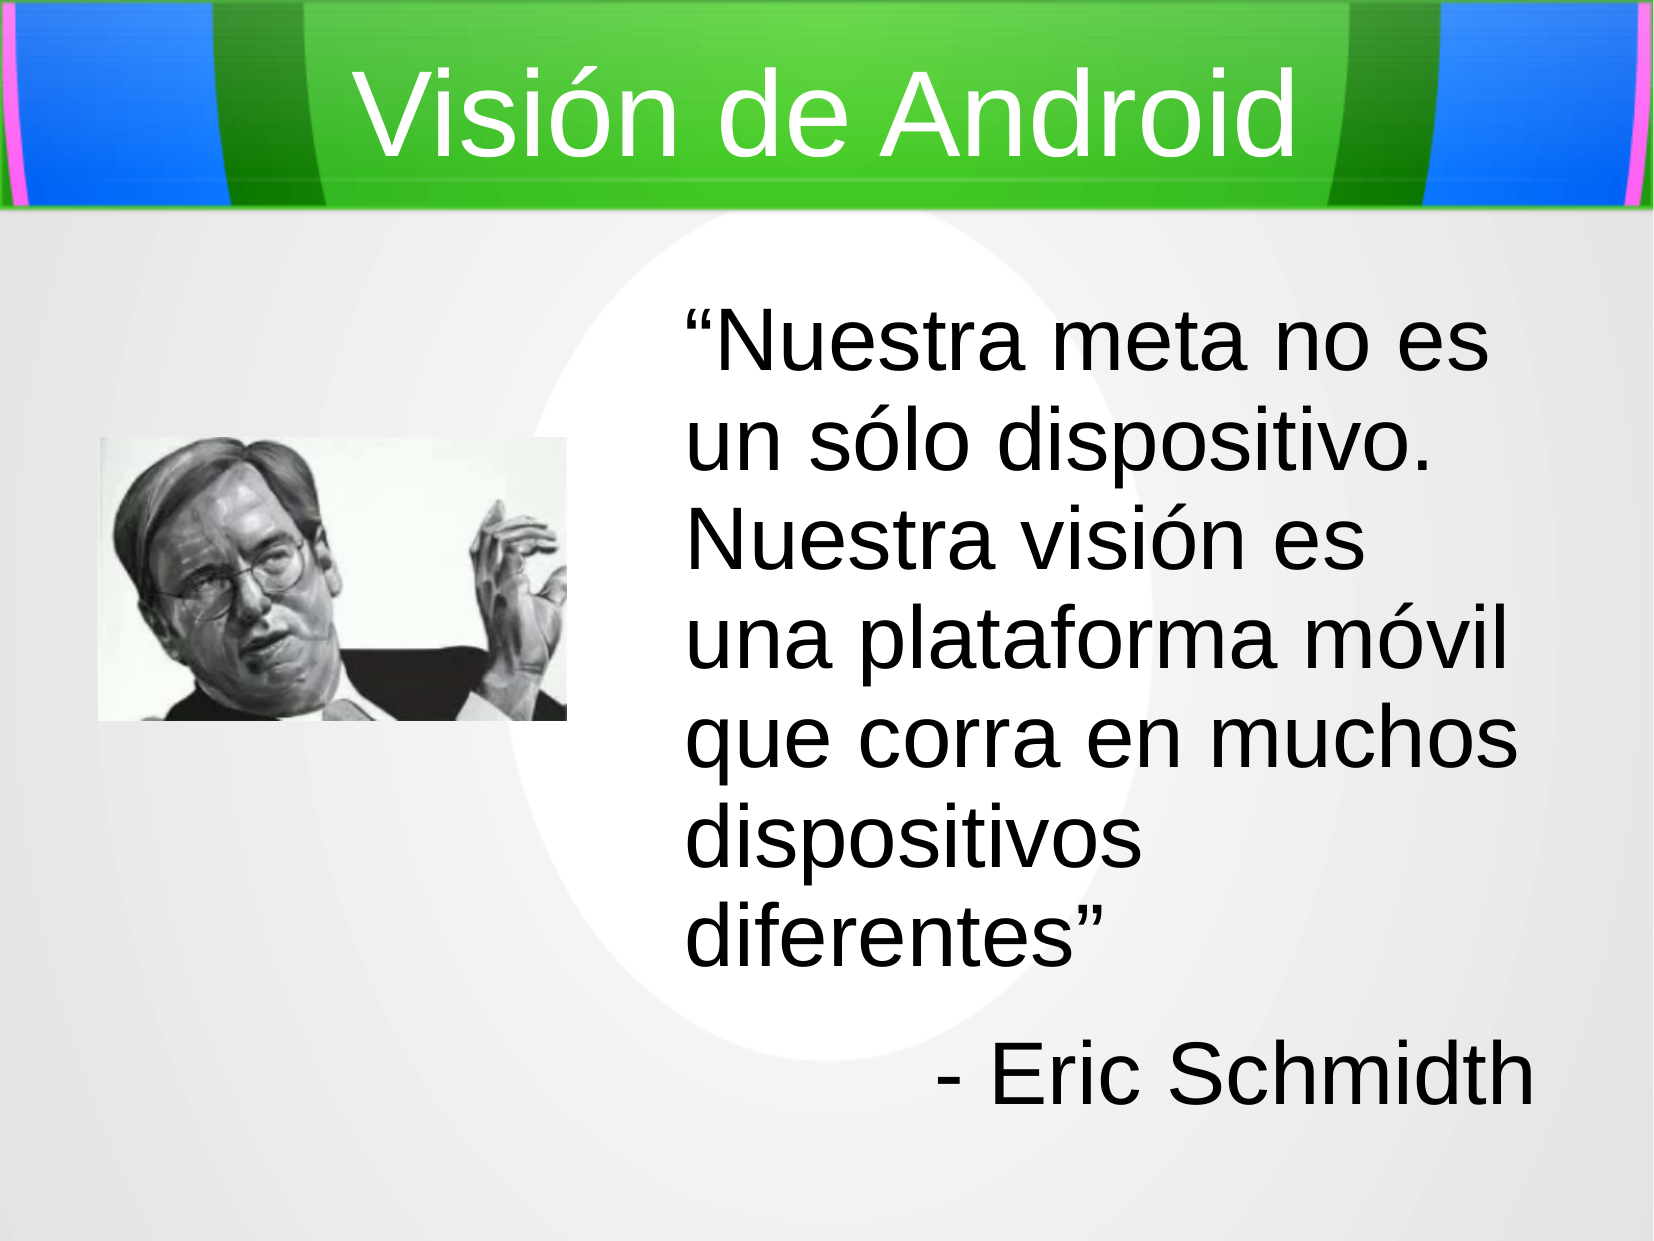

# Visión de Android
“Nuestra meta no es un sólo dispositivo. Nuestra visión es una plataforma móvil que corra en muchos dispositivos diferentes”
- Eric Schmidth